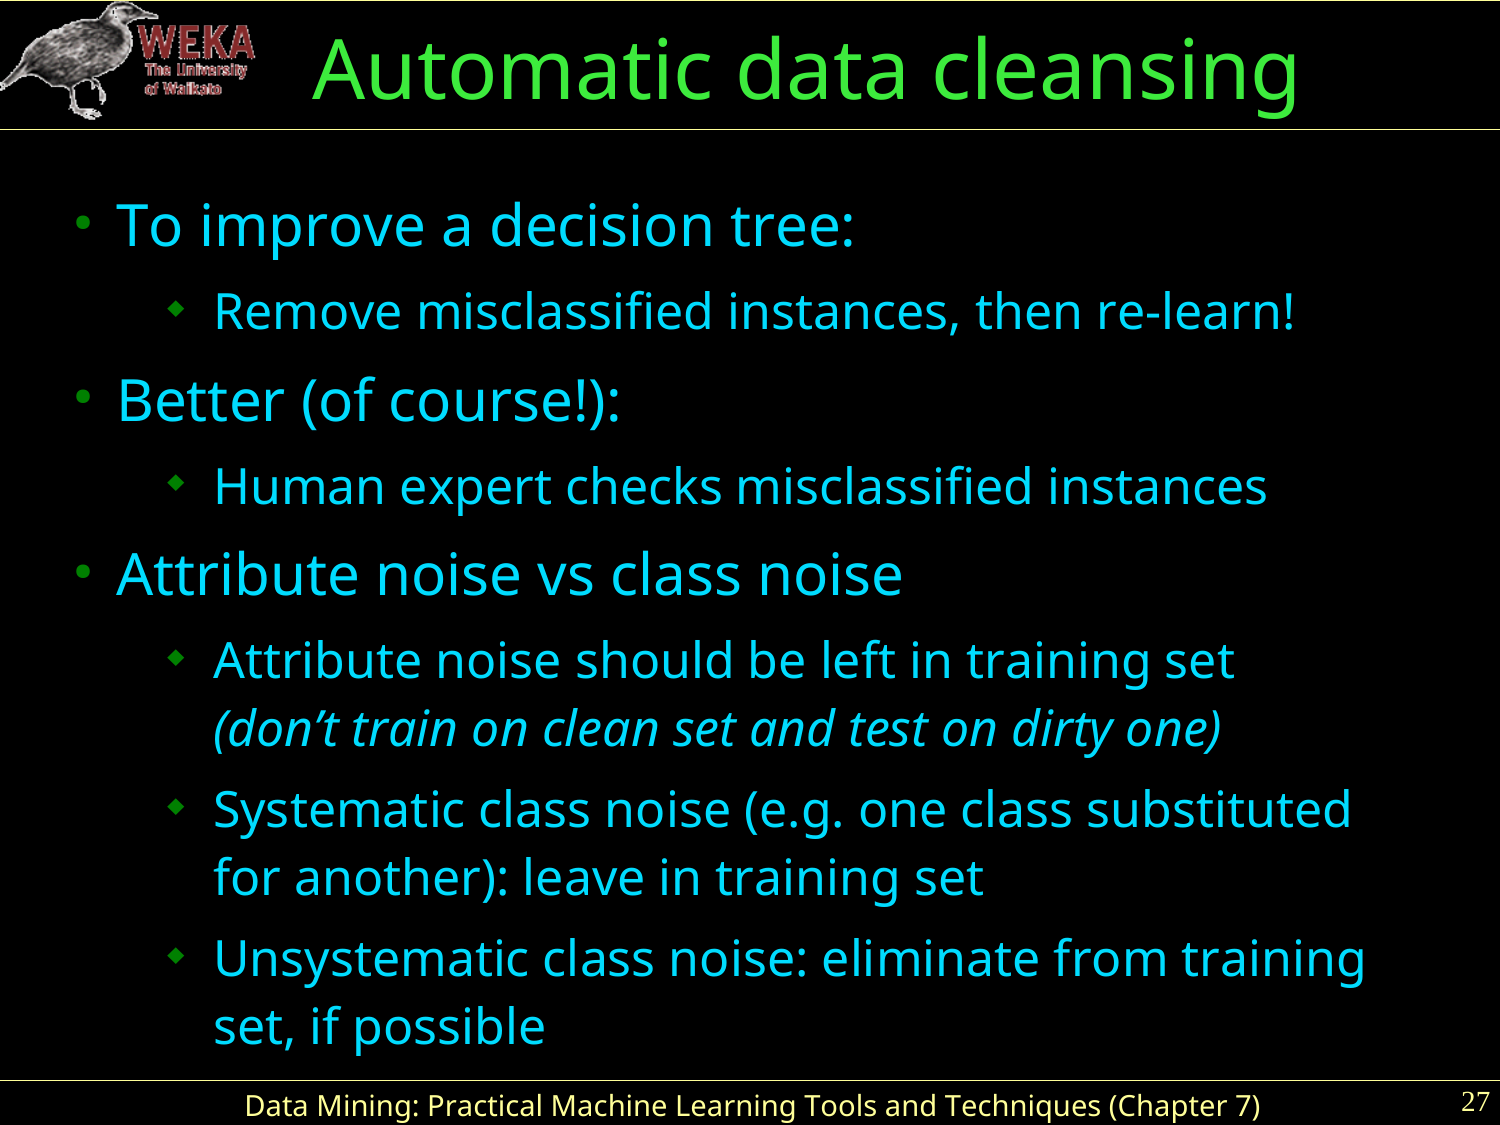

# Automatic data cleansing
To improve a decision tree:
Remove misclassified instances, then re-learn!
Better (of course!):
Human expert checks misclassified instances
Attribute noise vs class noise
Attribute noise should be left in training set
(don’t train on clean set and test on dirty one)
Systematic class noise (e.g. one class substituted for another): leave in training set
Unsystematic class noise: eliminate from training set, if possible
Data Mining: Practical Machine Learning Tools and Techniques (Chapter 7)
27